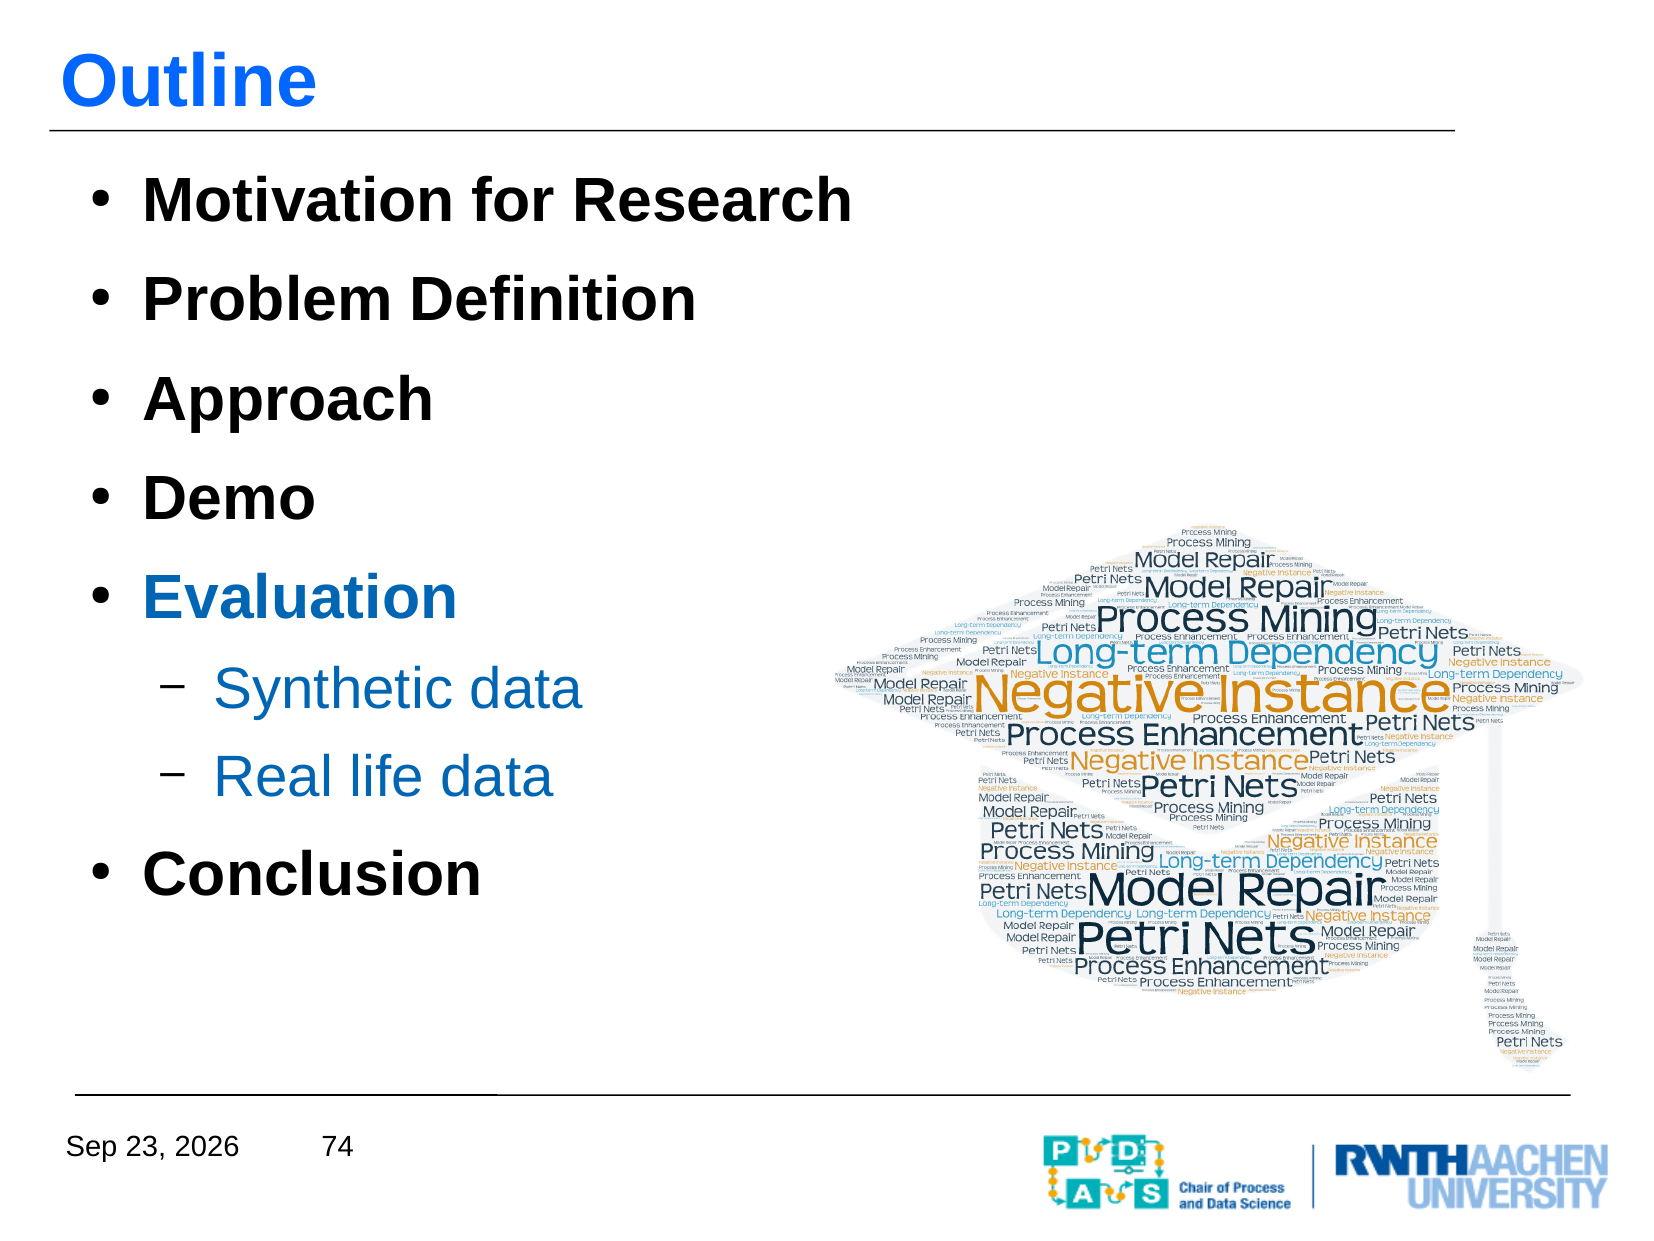

# Outline
Motivation for Research
Problem Definition
Approach
Demo
Evaluation
Synthetic data
Real life data
Conclusion